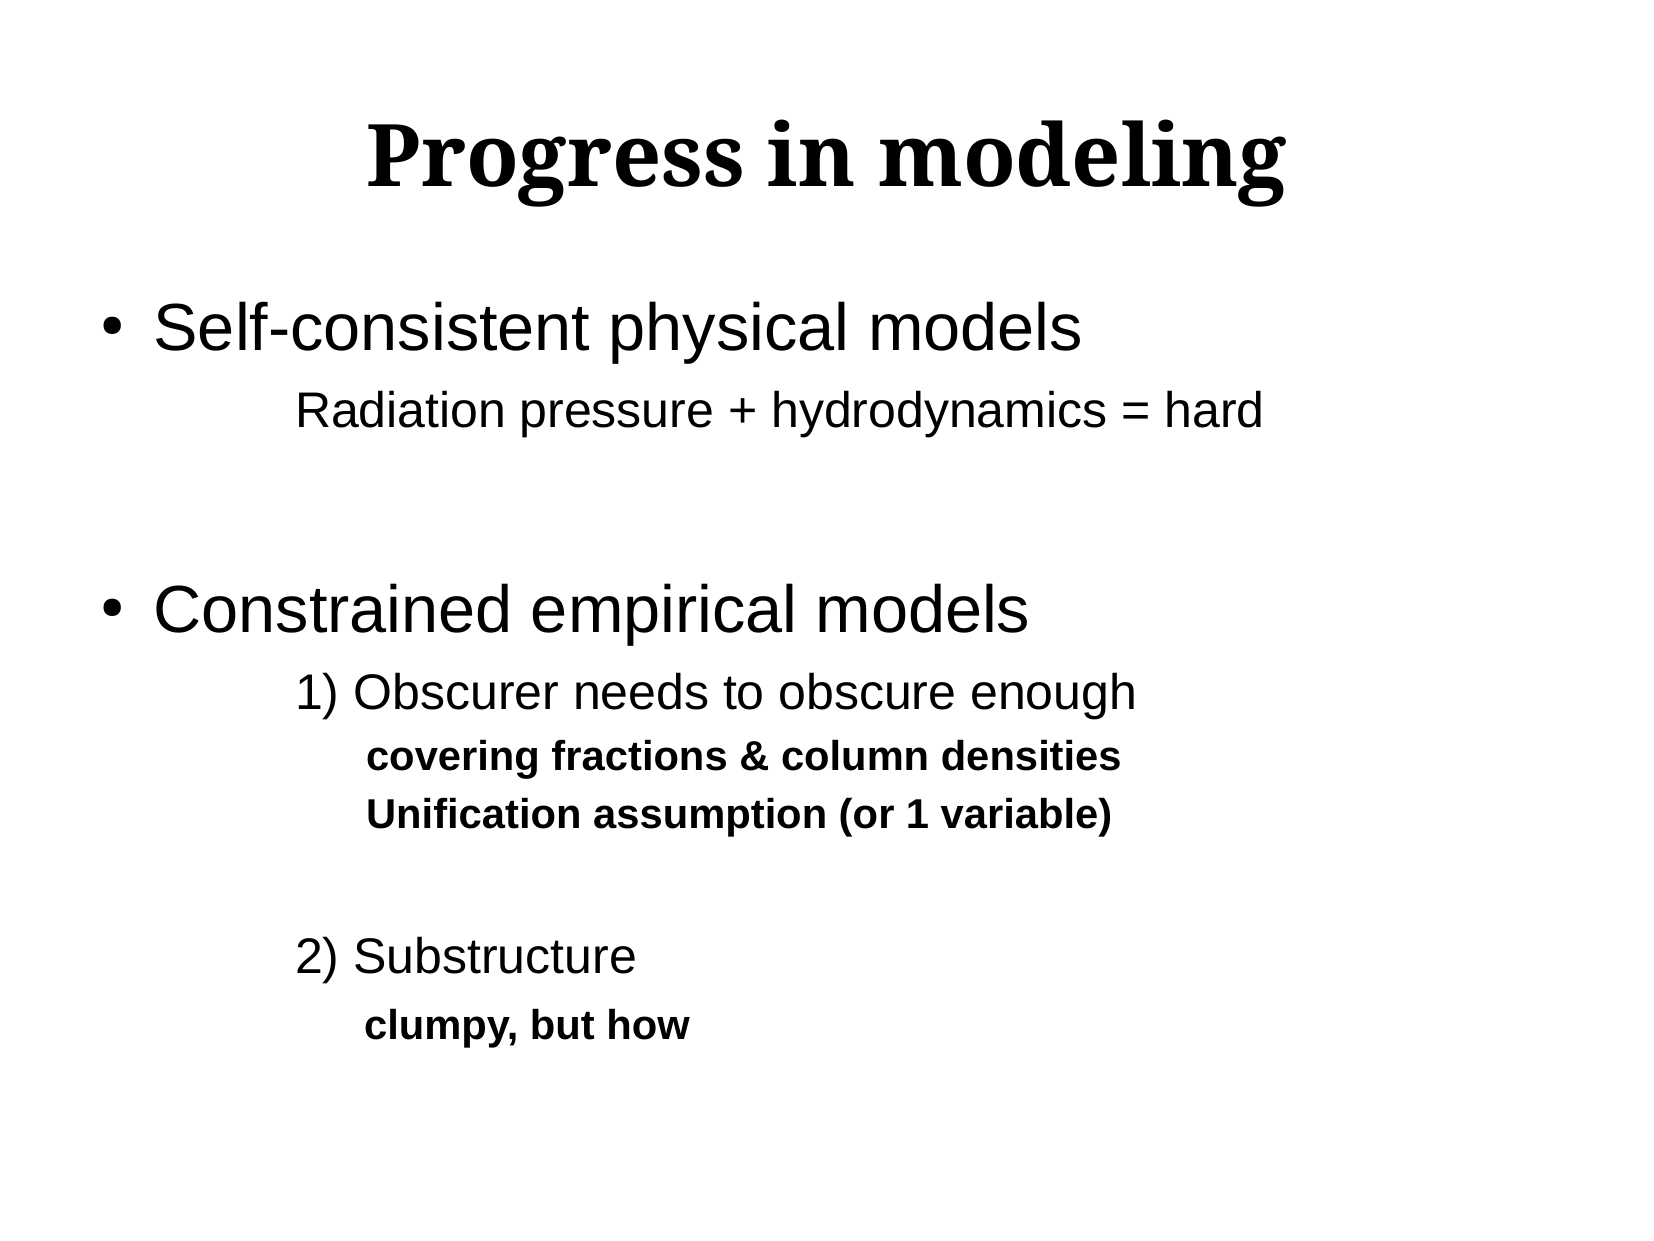

# Progress in modeling
Self-consistent physical models
Radiation pressure + hydrodynamics = hard
Constrained empirical models
1) Obscurer needs to obscure enough
covering fractions & column densities
Unification assumption (or 1 variable)
2) Substructure
 clumpy, but how